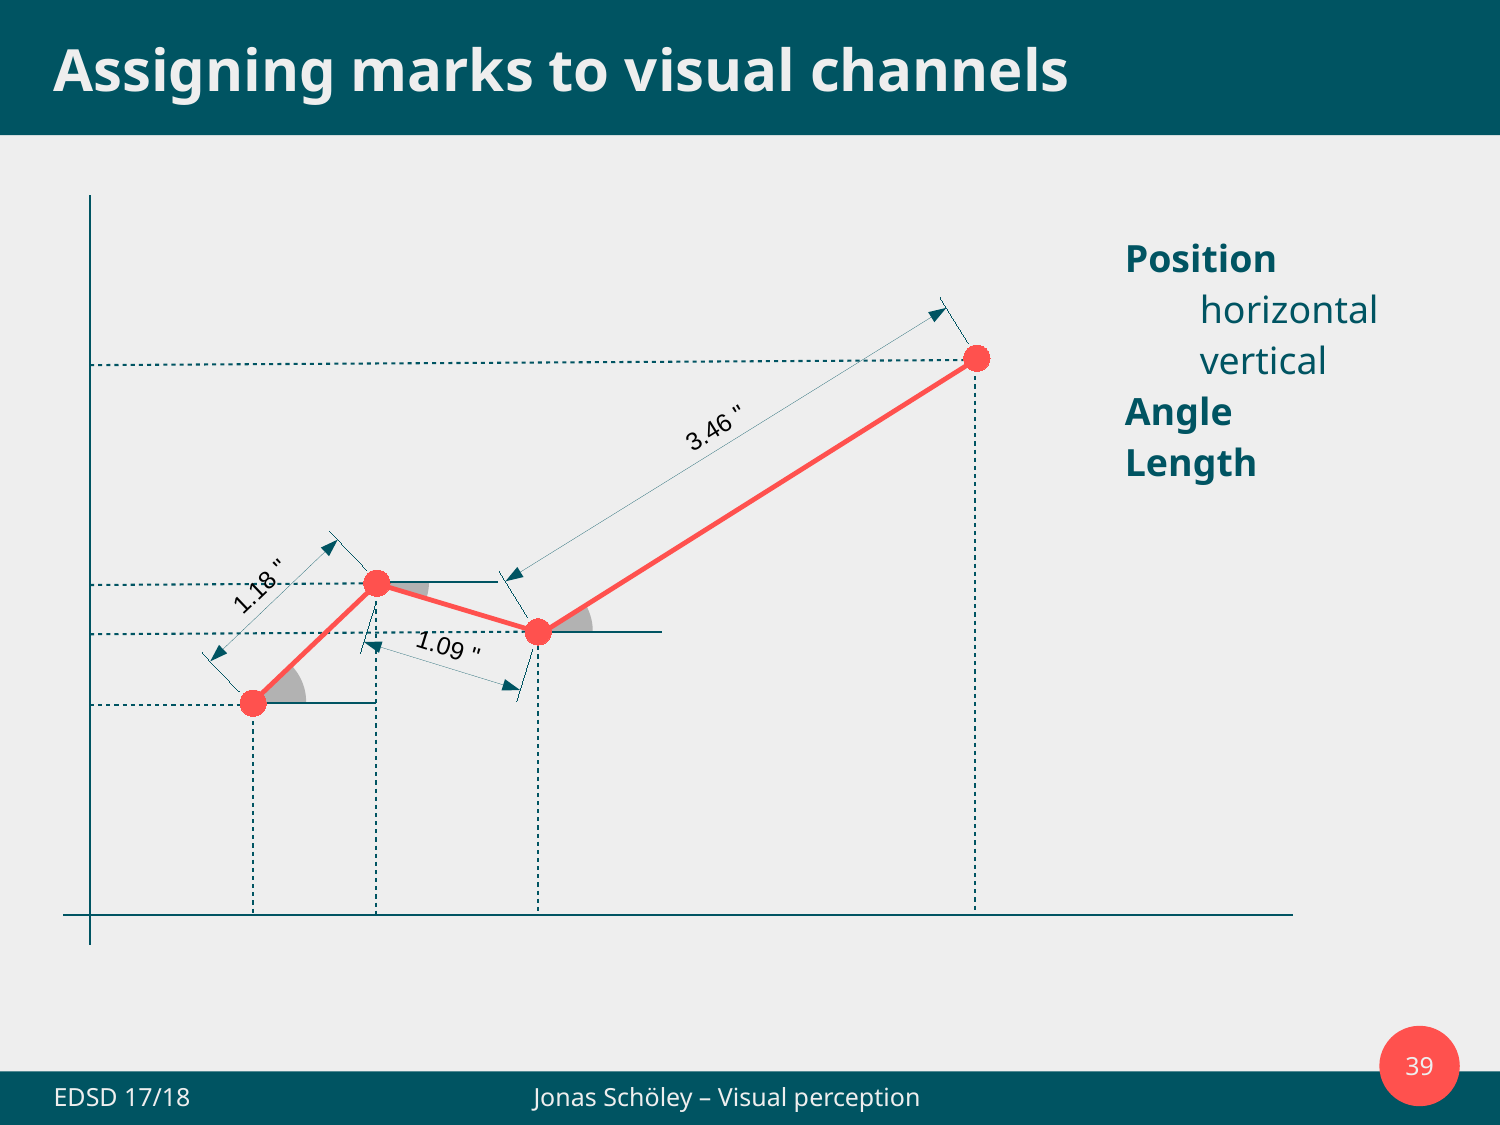

# Assigning marks to visual channels
Position
	horizontal
 	vertical
Angle
Length
39
EDSD 17/18
Jonas Schöley – Visual perception